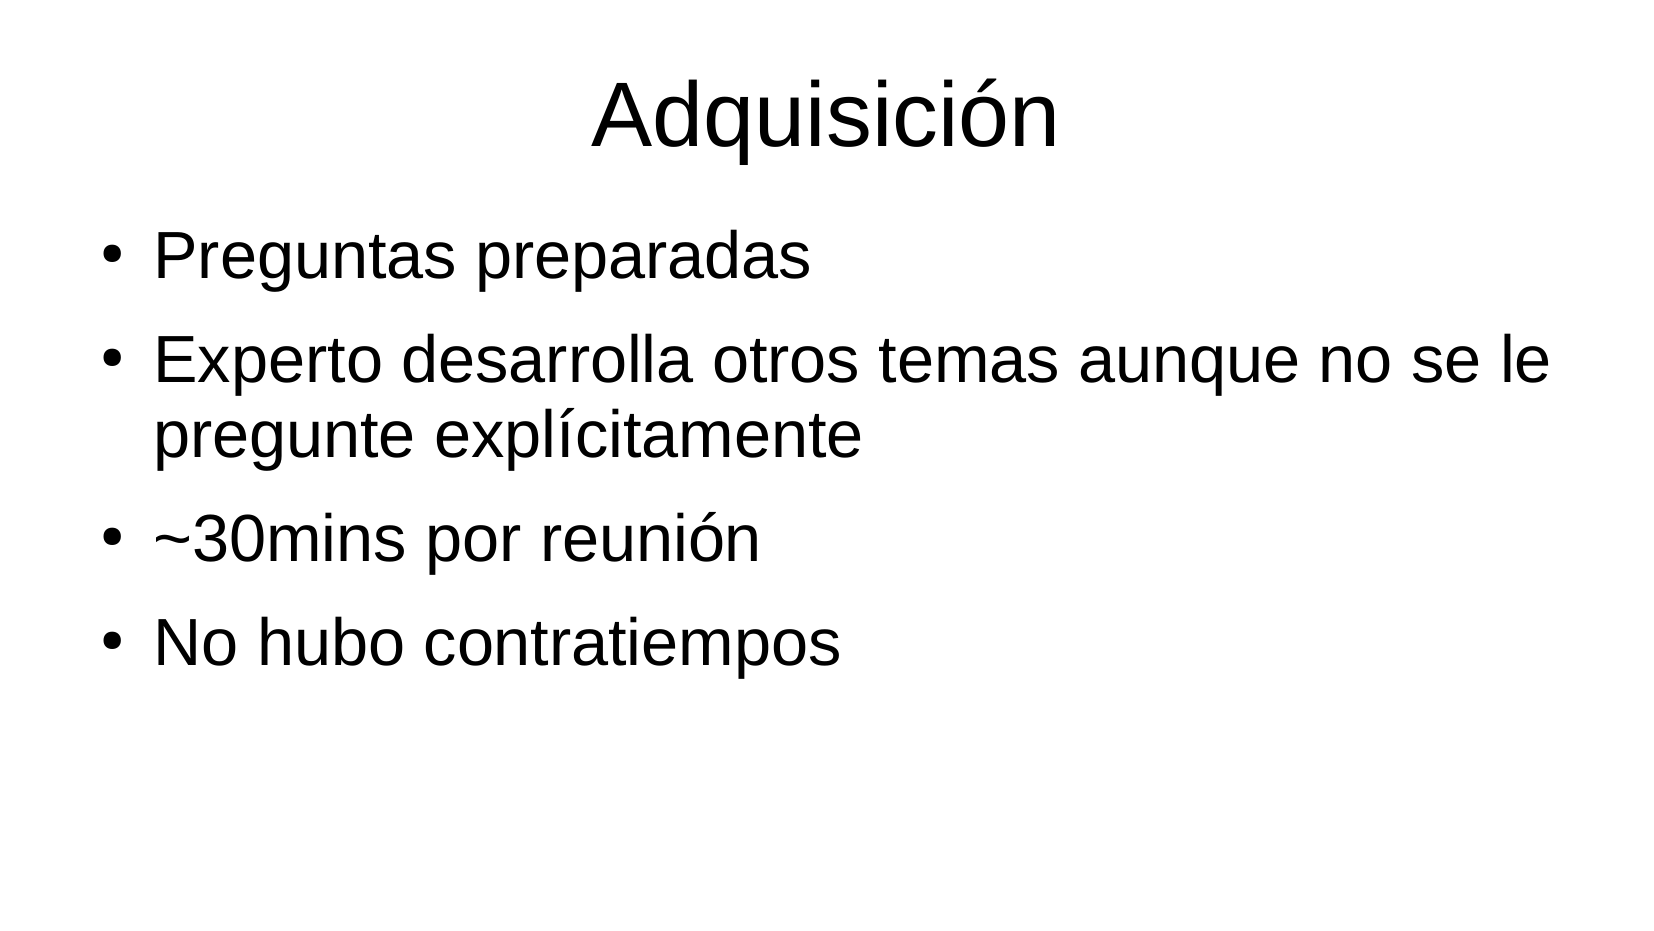

# Adquisición
Preguntas preparadas
Experto desarrolla otros temas aunque no se le pregunte explícitamente
~30mins por reunión
No hubo contratiempos